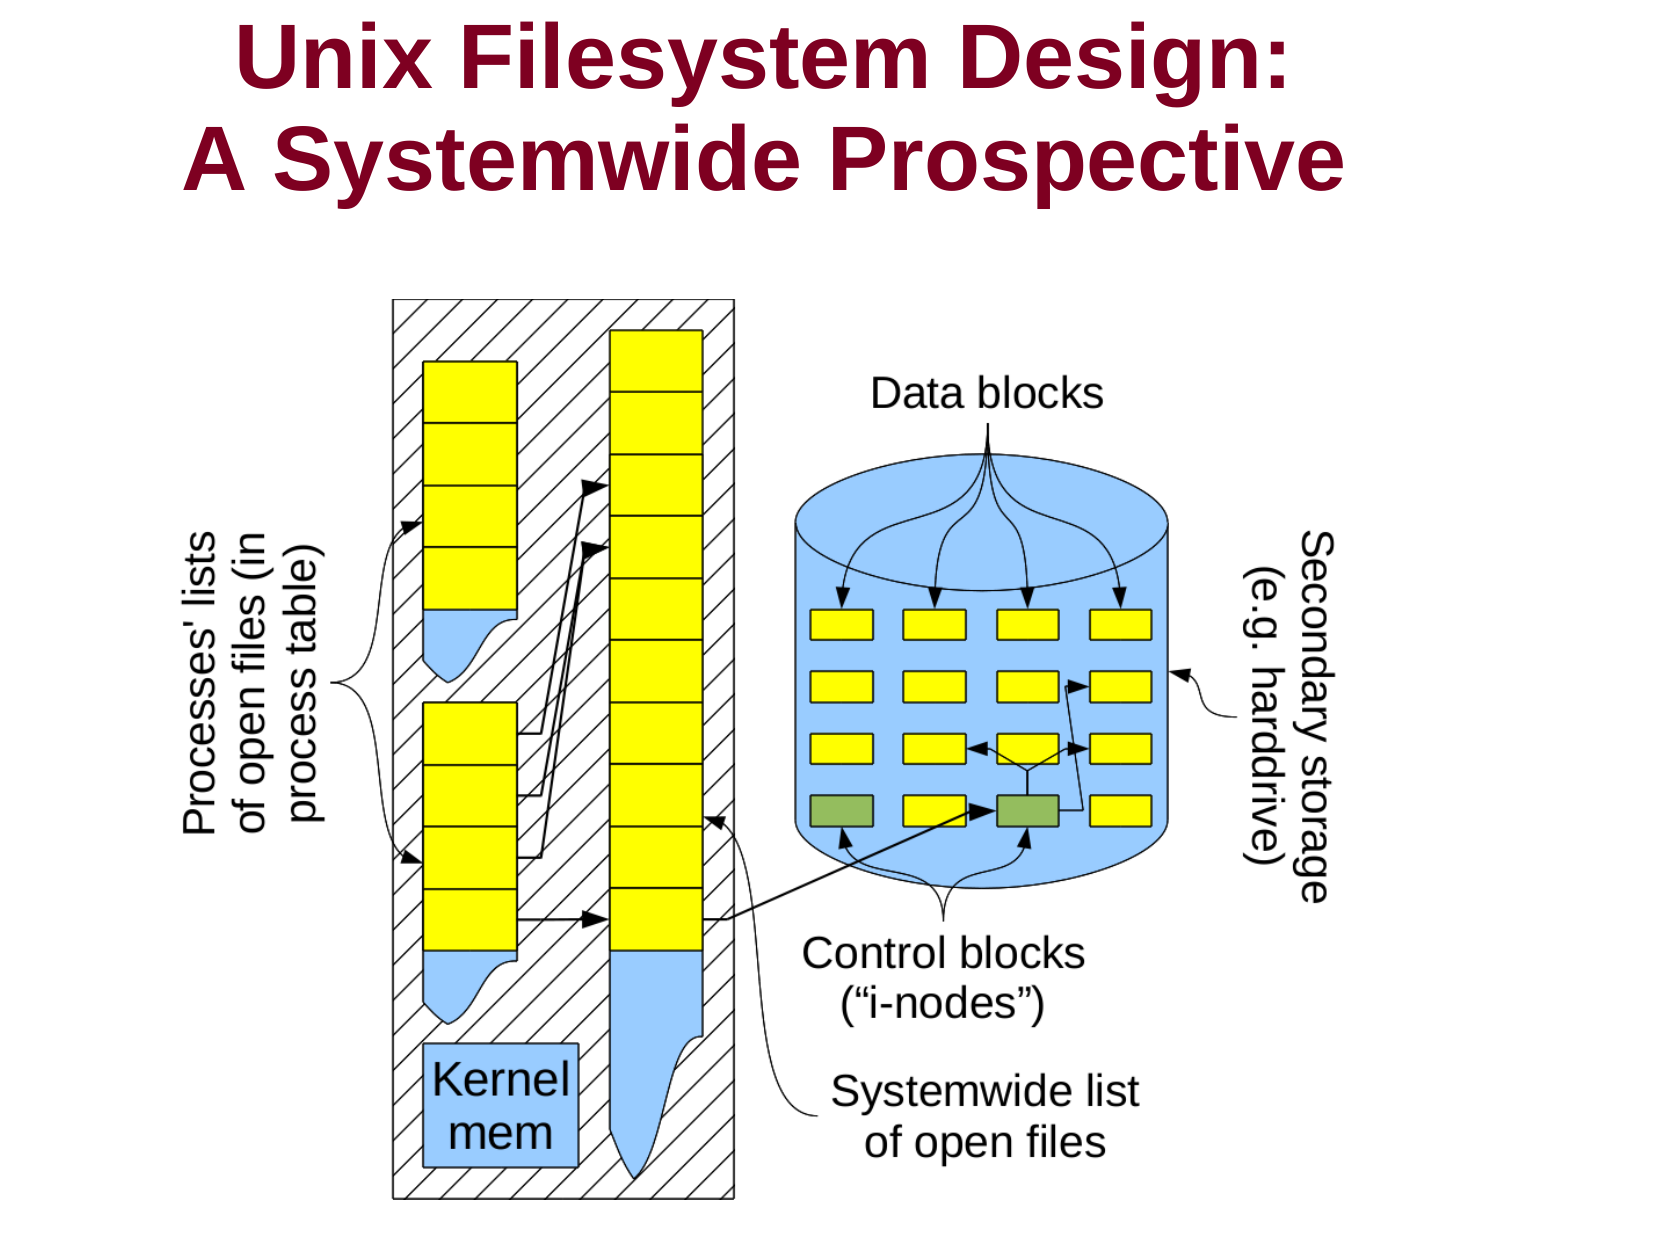

# Unix Filesystem Design: A Systemwide Prospective